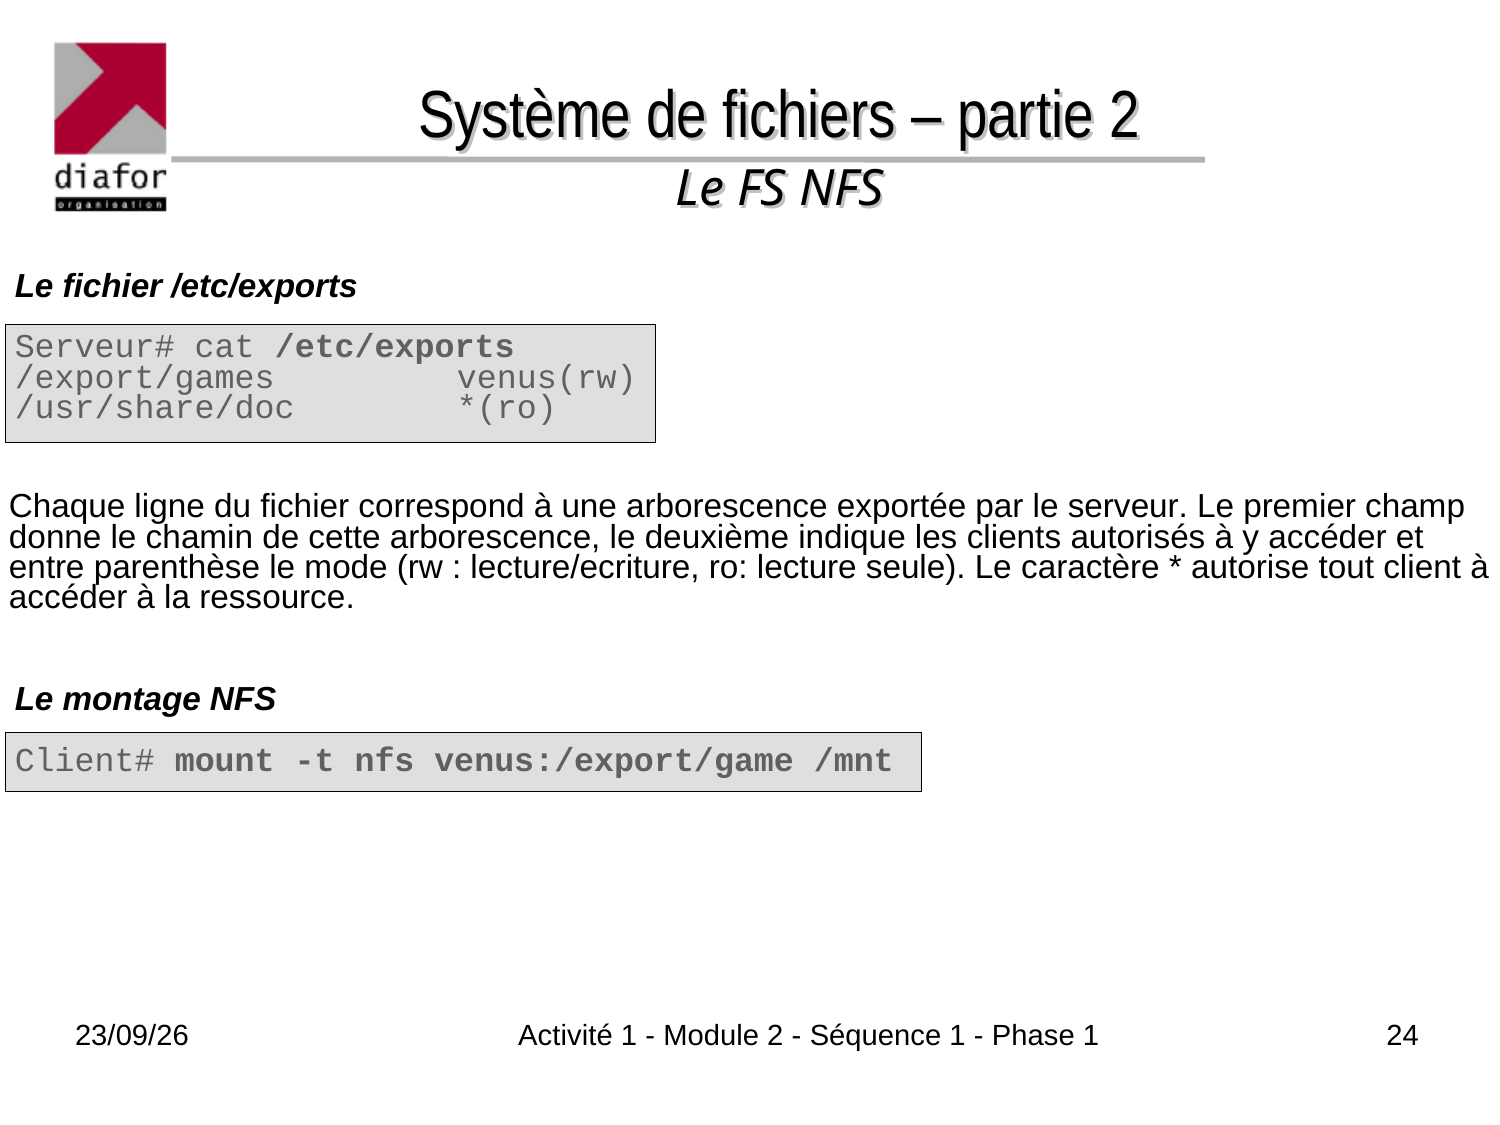

# Système de fichiers – partie 2 Le FS NFS
Le fichier /etc/exports
Serveur# cat /etc/exports
/export/games			venus(rw)
/usr/share/doc			*(ro)
Chaque ligne du fichier correspond à une arborescence exportée par le serveur. Le premier champ
donne le chamin de cette arborescence, le deuxième indique les clients autorisés à y accéder et
entre parenthèse le mode (rw : lecture/ecriture, ro: lecture seule). Le caractère * autorise tout client à
accéder à la ressource.
Le montage NFS
Client# mount -t nfs venus:/export/game /mnt
Activité 1 - Module 2 - Séquence 1 - Phase 1
24